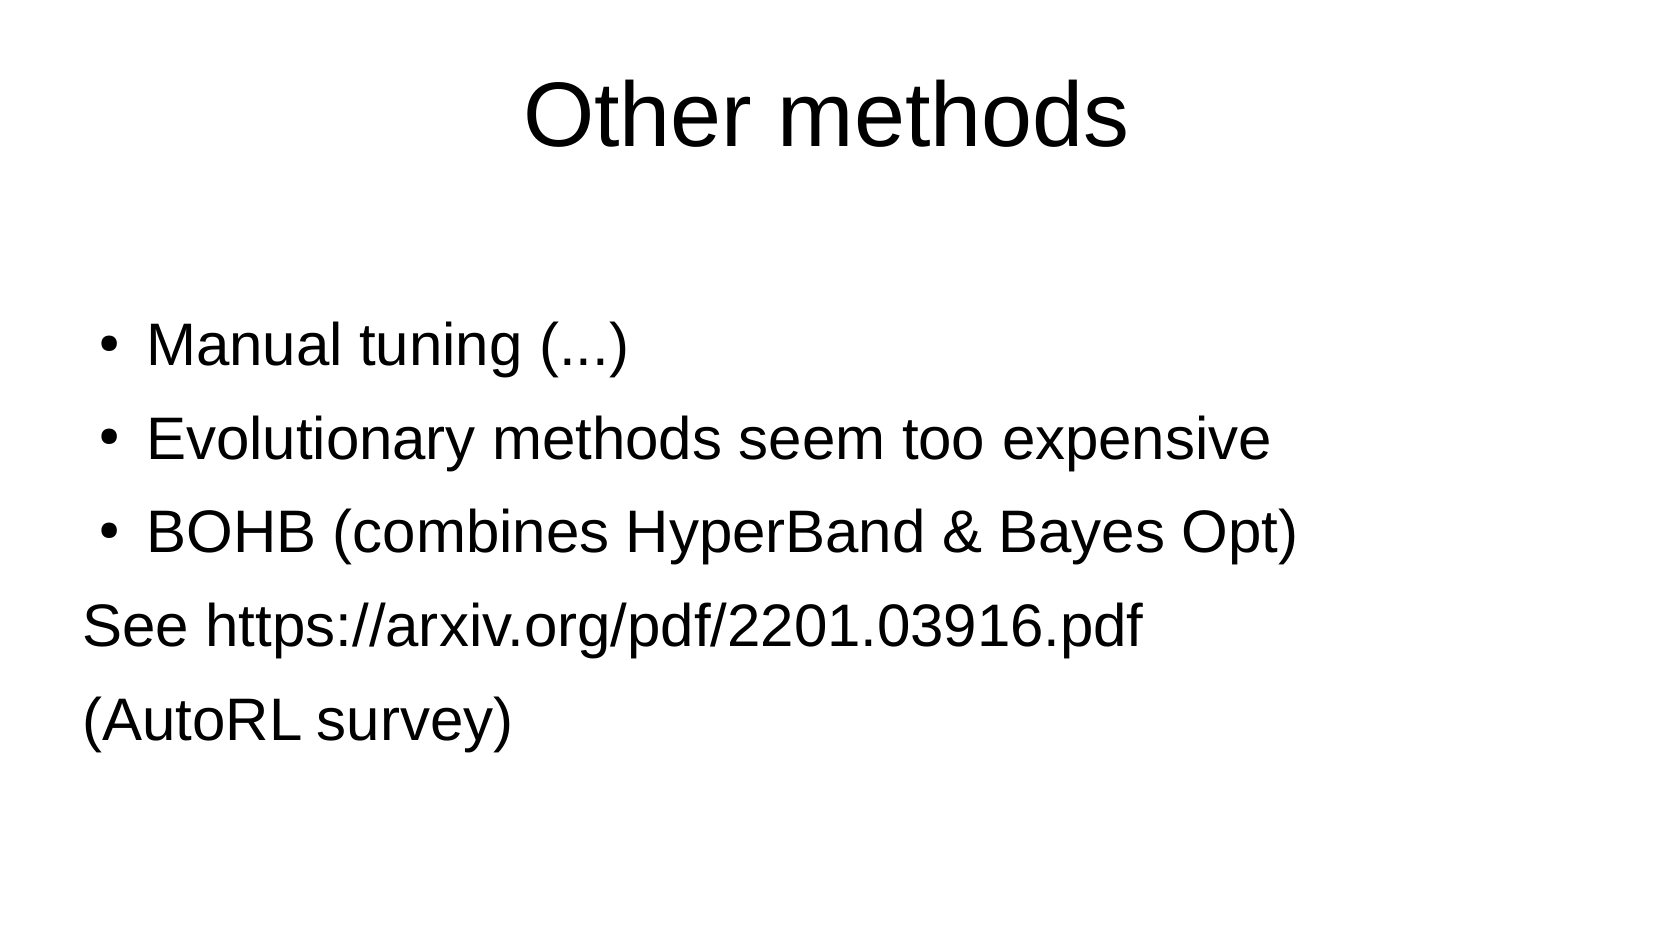

# Other methods
Manual tuning (...)
Evolutionary methods seem too expensive
BOHB (combines HyperBand & Bayes Opt)
See https://arxiv.org/pdf/2201.03916.pdf
(AutoRL survey)